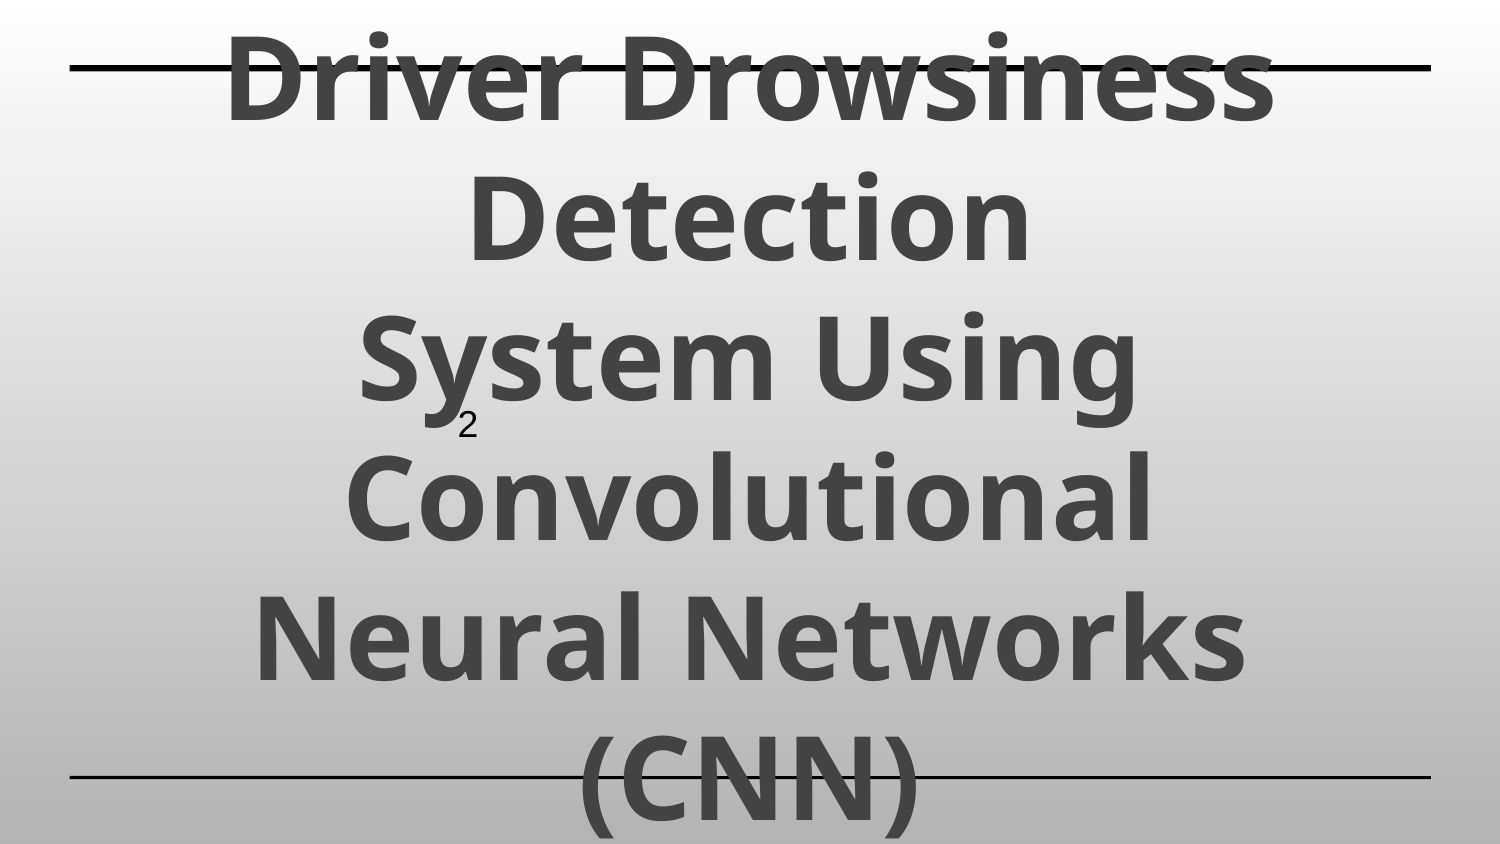

# Driver Drowsiness Detection System Using Convolutional Neural Networks (CNN)